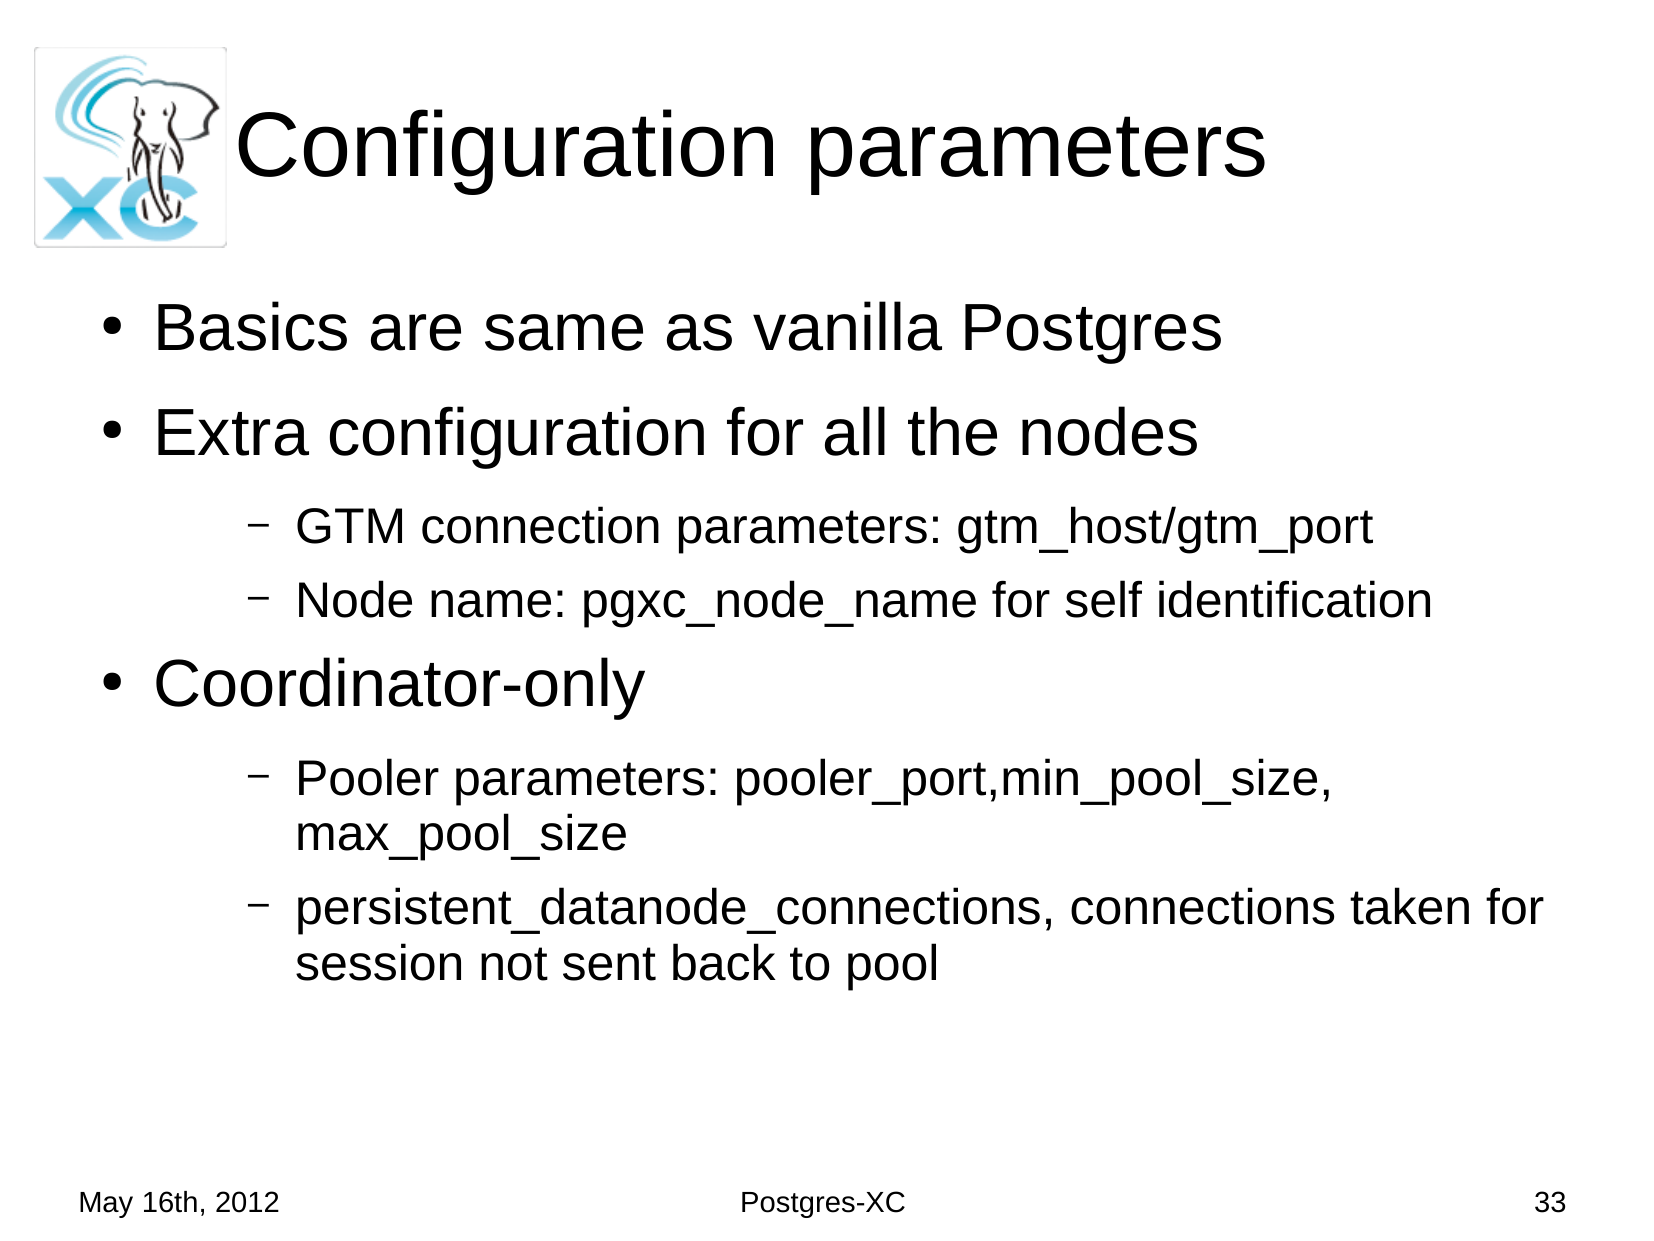

# Configuration parameters
Basics are same as vanilla Postgres
Extra configuration for all the nodes
GTM connection parameters: gtm_host/gtm_port
Node name: pgxc_node_name for self identification
Coordinator-only
Pooler parameters: pooler_port,min_pool_size, max_pool_size
persistent_datanode_connections, connections taken for session not sent back to pool
33